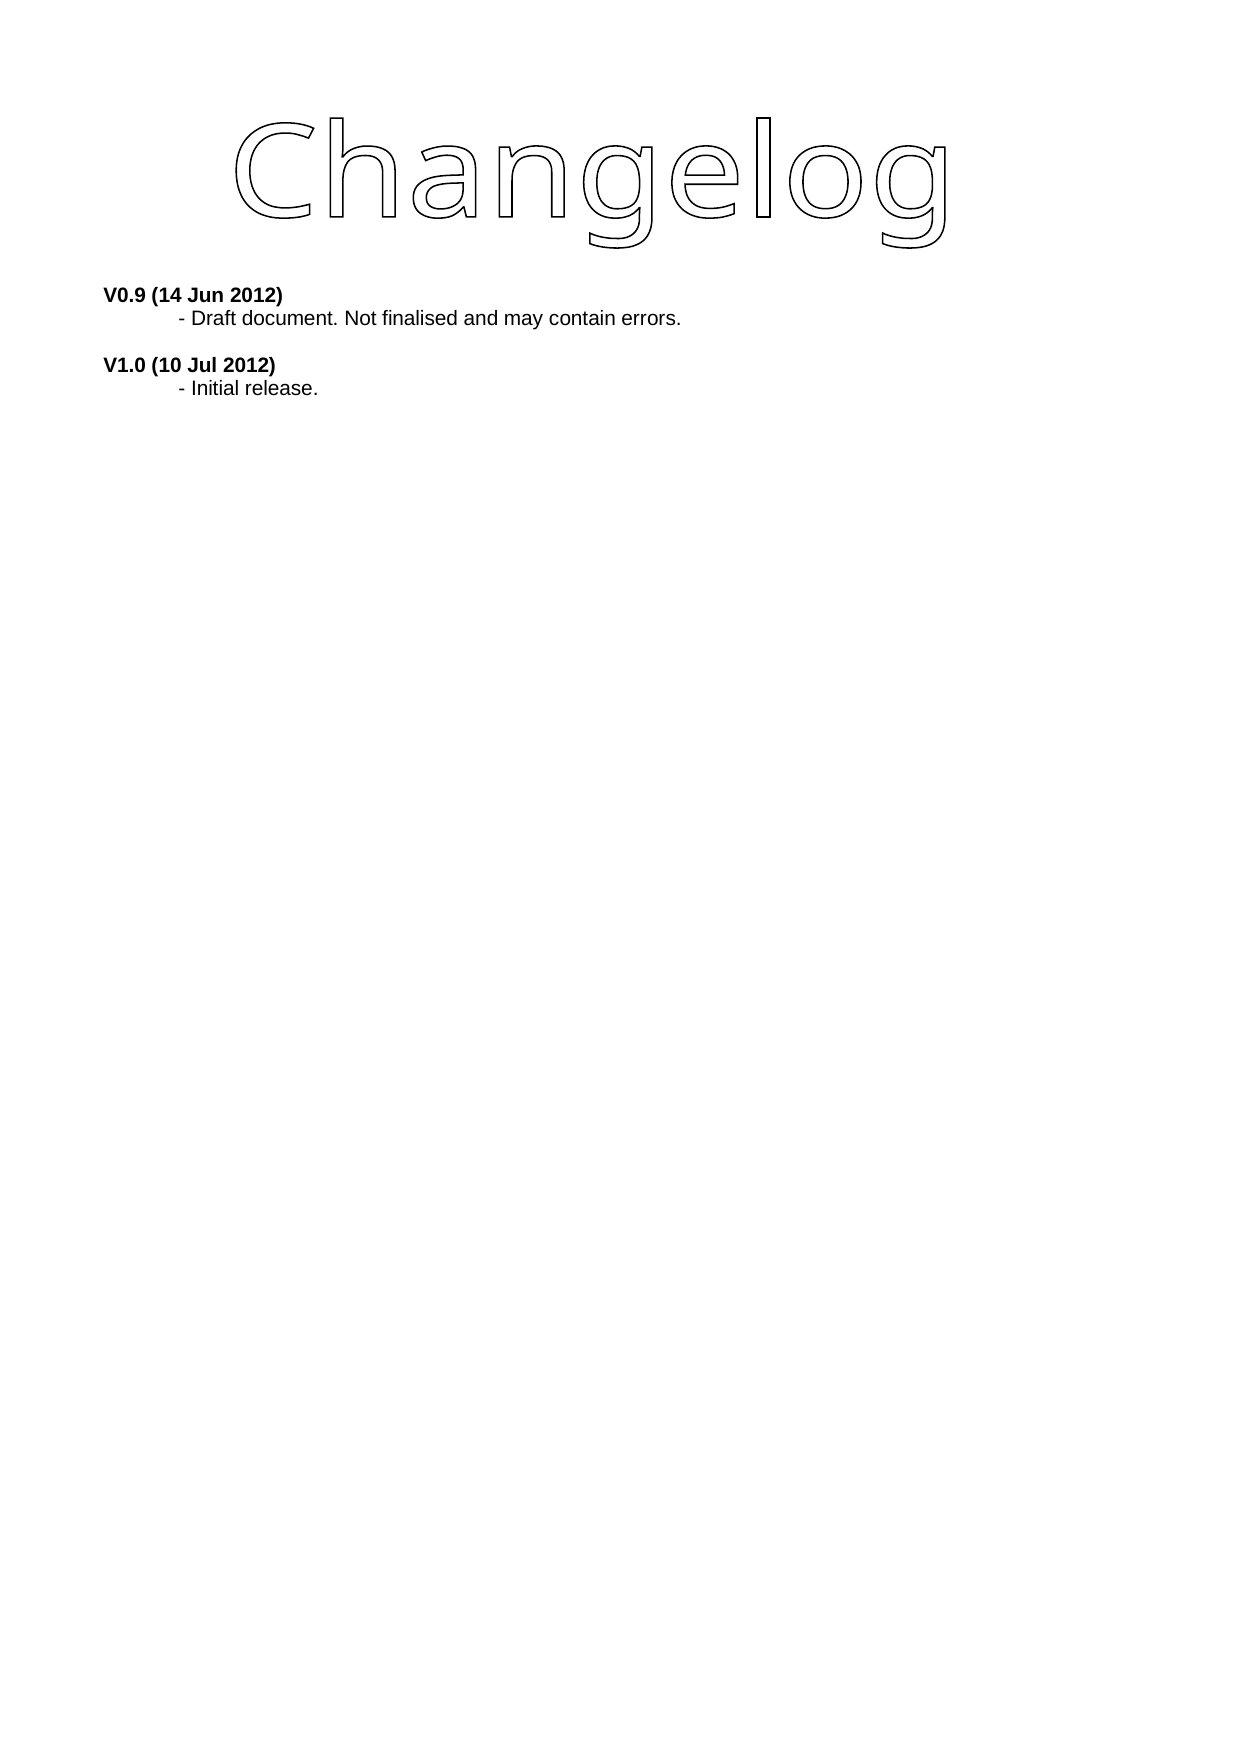

Changelog
V0.9 (14 Jun 2012)
	- Draft document. Not finalised and may contain errors.
V1.0 (10 Jul 2012)
	- Initial release.